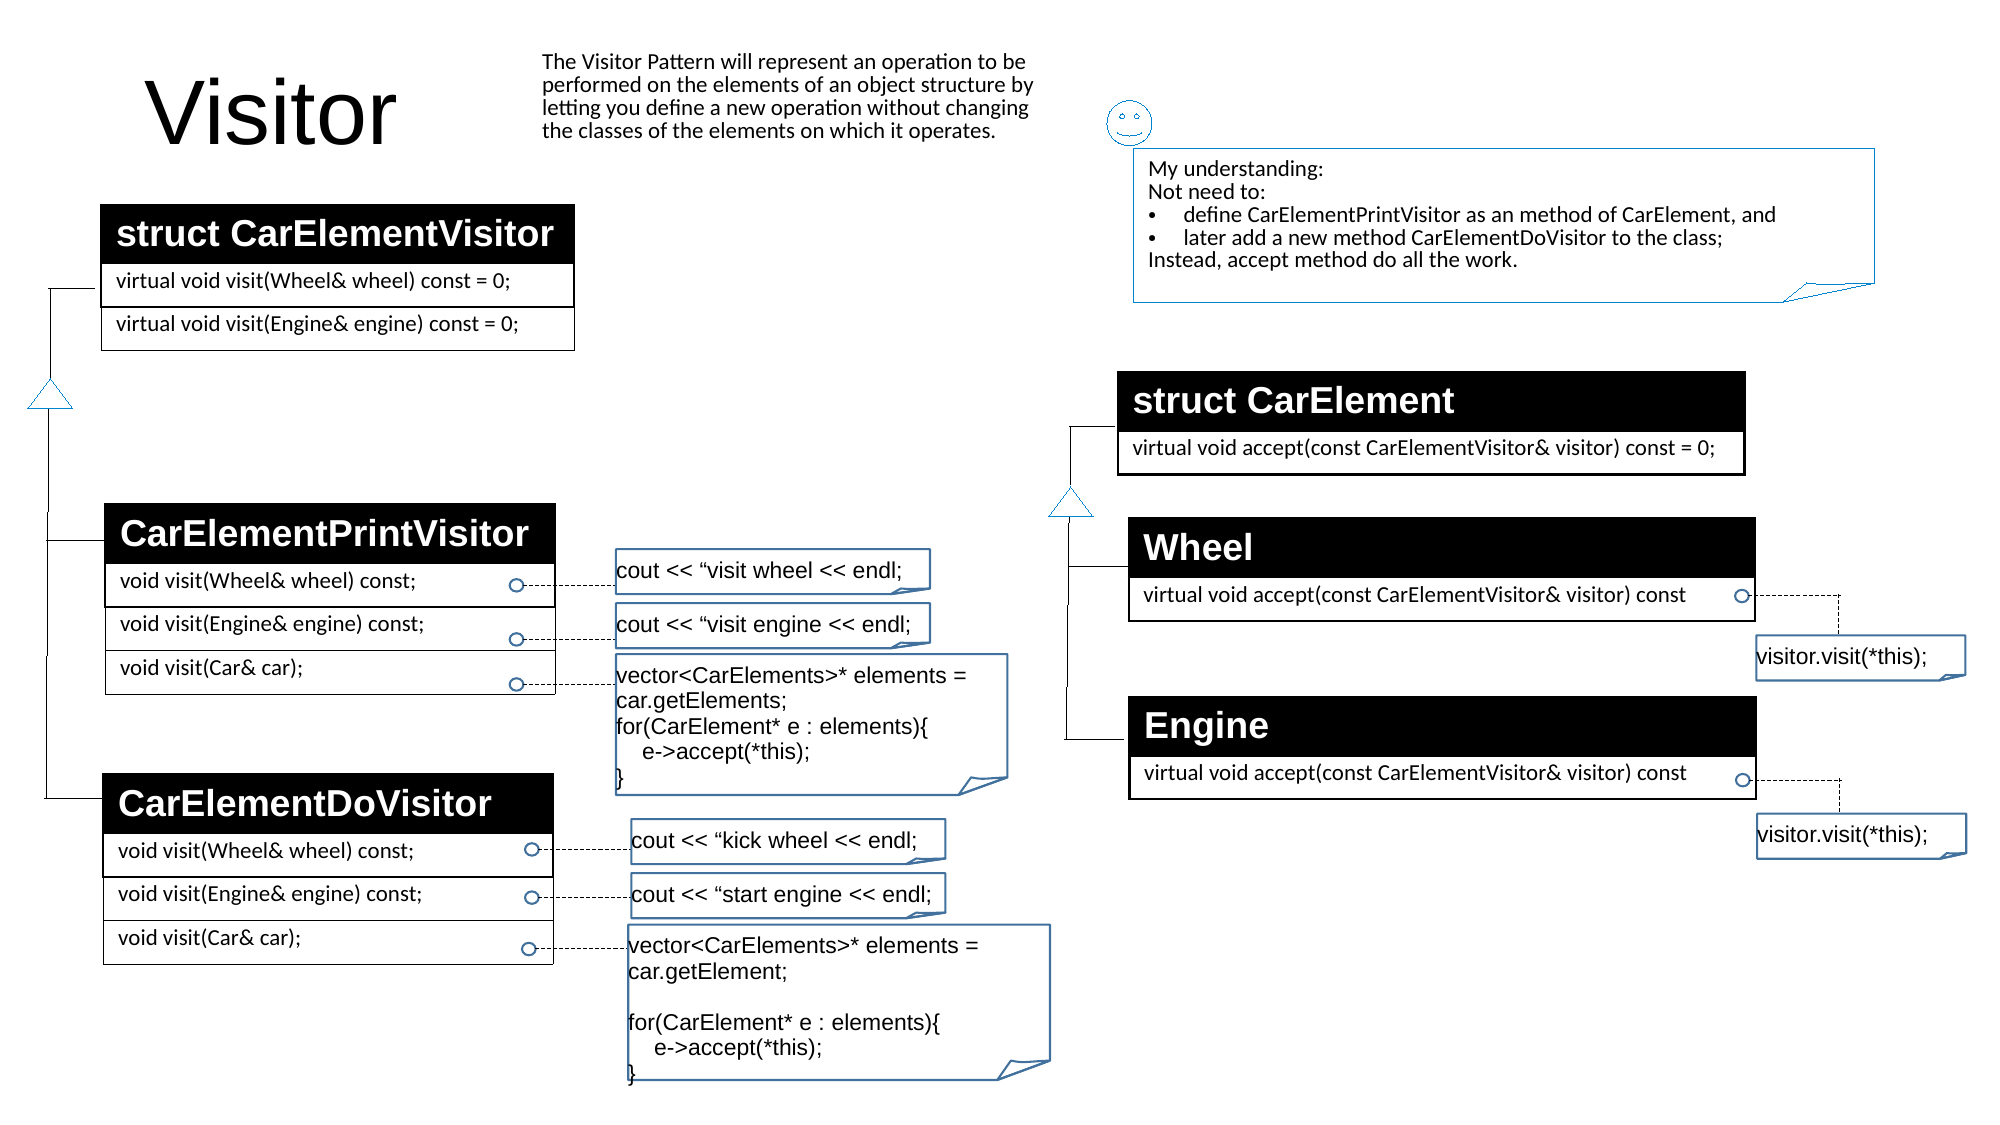

The Visitor Pattern will represent an operation to be performed on the elements of an object structure by letting you define a new operation without changing the classes of the elements on which it operates.
# Visitor
My understanding:
Not need to:
define CarElementPrintVisitor as an method of CarElement, and
later add a new method CarElementDoVisitor to the class;
Instead, accept method do all the work.
| struct CarElementVisitor |
| --- |
| virtual void visit(Wheel& wheel) const = 0; |
| virtual void visit(Engine& engine) const = 0; |
| struct CarElement |
| --- |
| virtual void accept(const CarElementVisitor& visitor) const = 0; |
| CarElementPrintVisitor |
| --- |
| void visit(Wheel& wheel) const; |
| void visit(Engine& engine) const; |
| void visit(Car& car); |
| Wheel |
| --- |
| virtual void accept(const CarElementVisitor& visitor) const |
cout << “visit wheel << endl;
cout << “visit engine << endl;
visitor.visit(*this);
vector<CarElements>* elements =
car.getElements;
for(CarElement* e : elements){
 e->accept(*this);
}
| Engine |
| --- |
| virtual void accept(const CarElementVisitor& visitor) const |
| CarElementDoVisitor |
| --- |
| void visit(Wheel& wheel) const; |
| void visit(Engine& engine) const; |
| void visit(Car& car); |
visitor.visit(*this);
cout << “kick wheel << endl;
cout << “start engine << endl;
vector<CarElements>* elements =
car.getElement;
for(CarElement* e : elements){
 e->accept(*this);
}